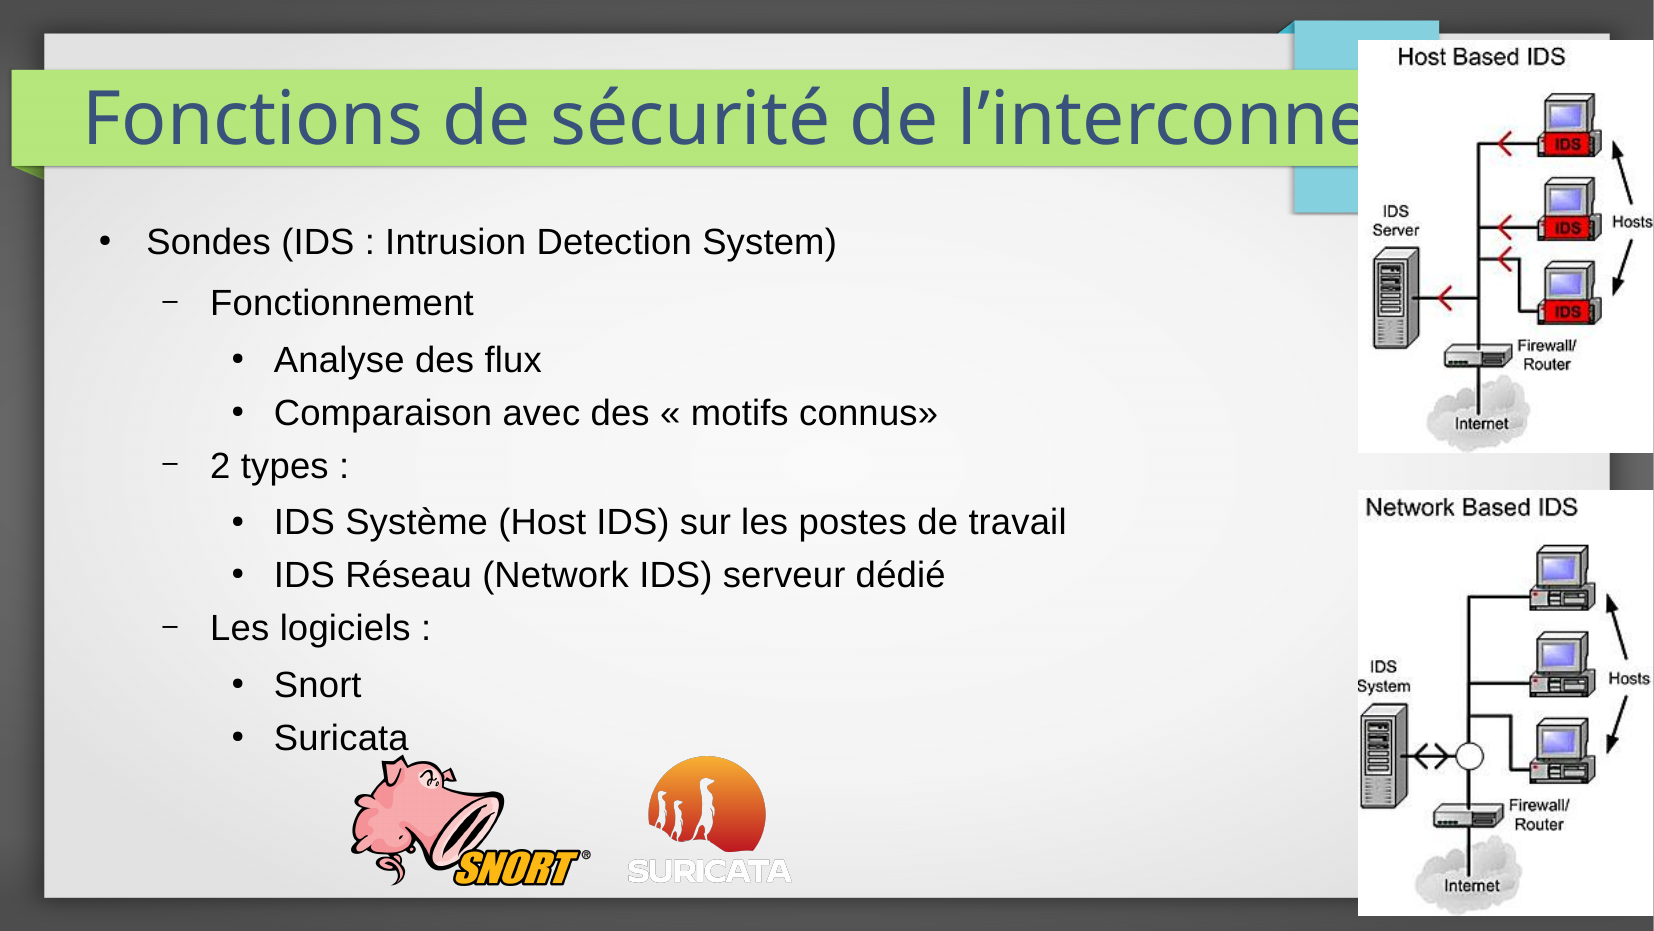

# Fonctions de sécurité de l’interconnexion
Sondes (IDS : Intrusion Detection System)
Fonctionnement
Analyse des flux
Comparaison avec des « motifs connus»
2 types :
IDS Système (Host IDS) sur les postes de travail
IDS Réseau (Network IDS) serveur dédié
Les logiciels :
Snort
Suricata